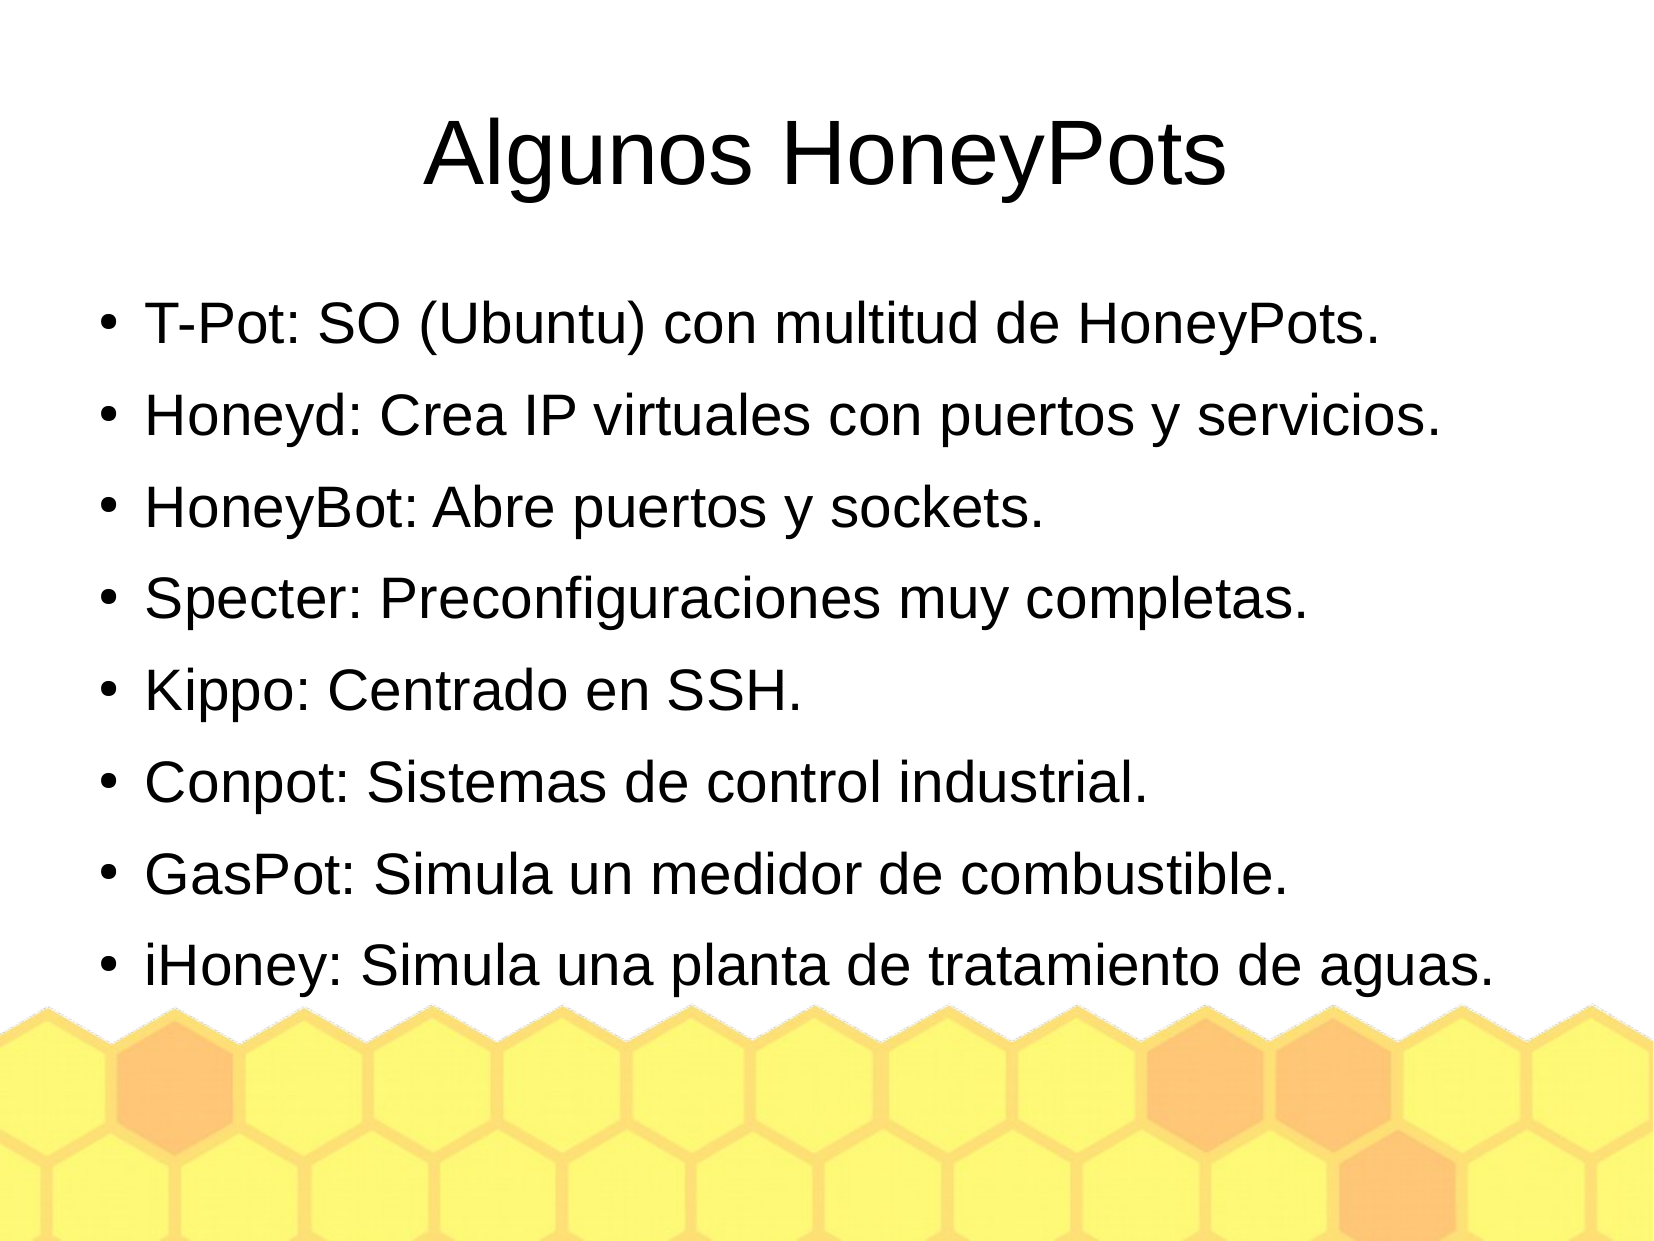

# Algunos HoneyPots
T-Pot: SO (Ubuntu) con multitud de HoneyPots.
Honeyd: Crea IP virtuales con puertos y servicios.
HoneyBot: Abre puertos y sockets.
Specter: Preconfiguraciones muy completas.
Kippo: Centrado en SSH.
Conpot: Sistemas de control industrial.
GasPot: Simula un medidor de combustible.
iHoney: Simula una planta de tratamiento de aguas.